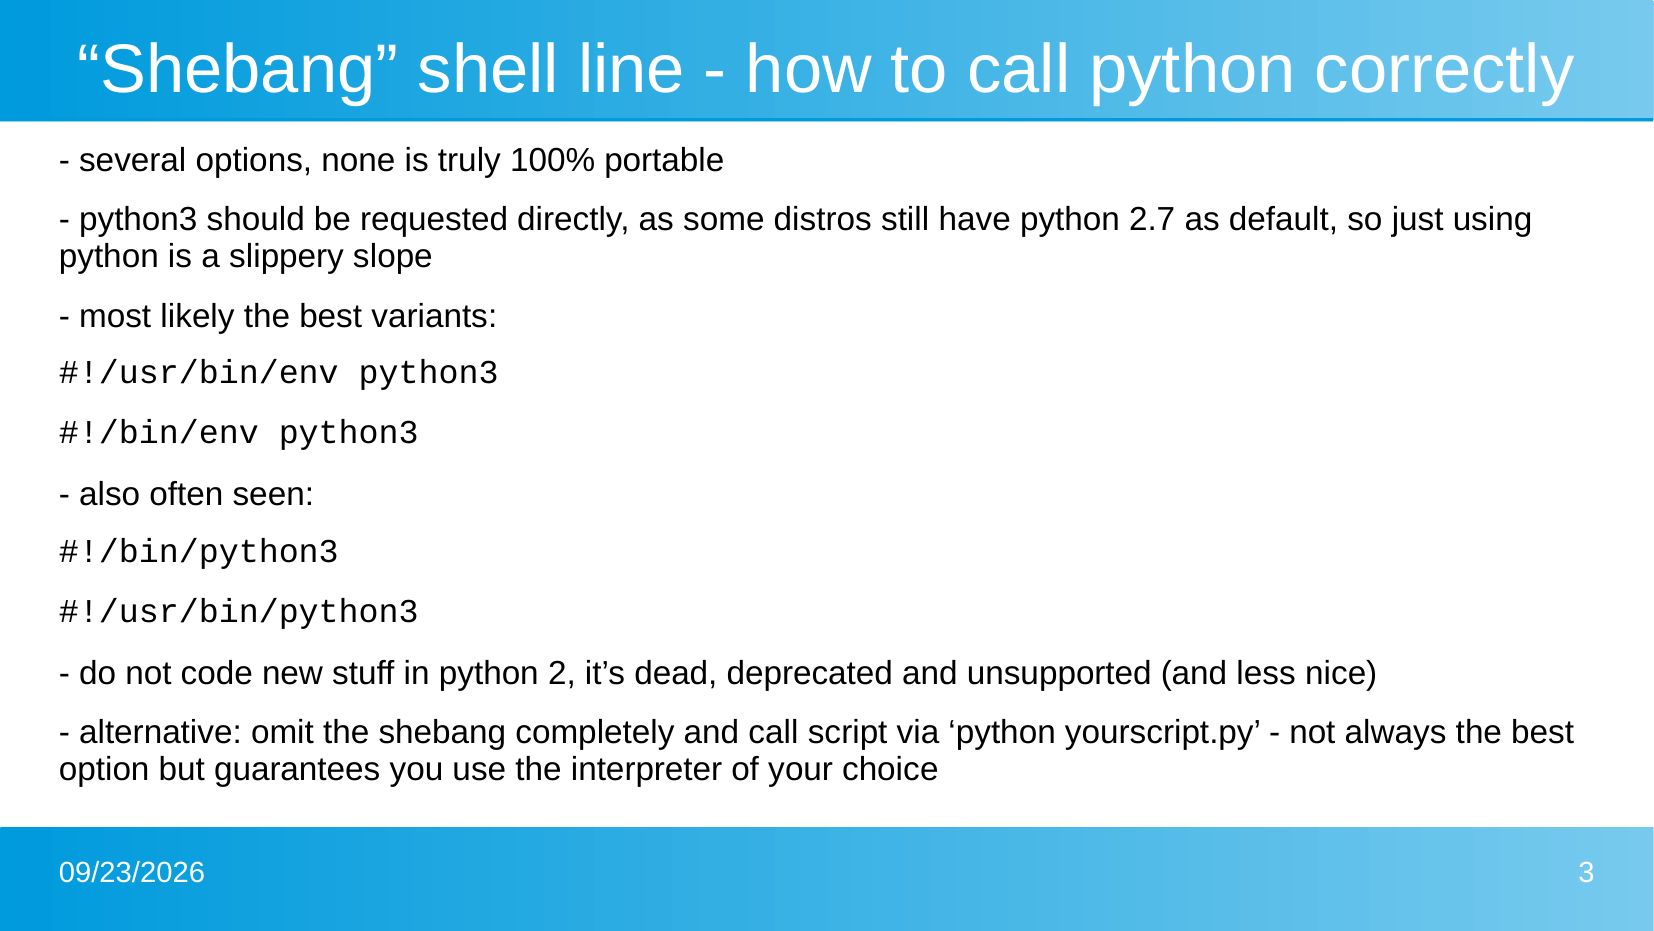

# “Shebang” shell line - how to call python correctly
- several options, none is truly 100% portable
- python3 should be requested directly, as some distros still have python 2.7 as default, so just using python is a slippery slope
- most likely the best variants:
#!/usr/bin/env python3
#!/bin/env python3
- also often seen:
#!/bin/python3
#!/usr/bin/python3
- do not code new stuff in python 2, it’s dead, deprecated and unsupported (and less nice)
- alternative: omit the shebang completely and call script via ‘python yourscript.py’ - not always the best option but guarantees you use the interpreter of your choice
3